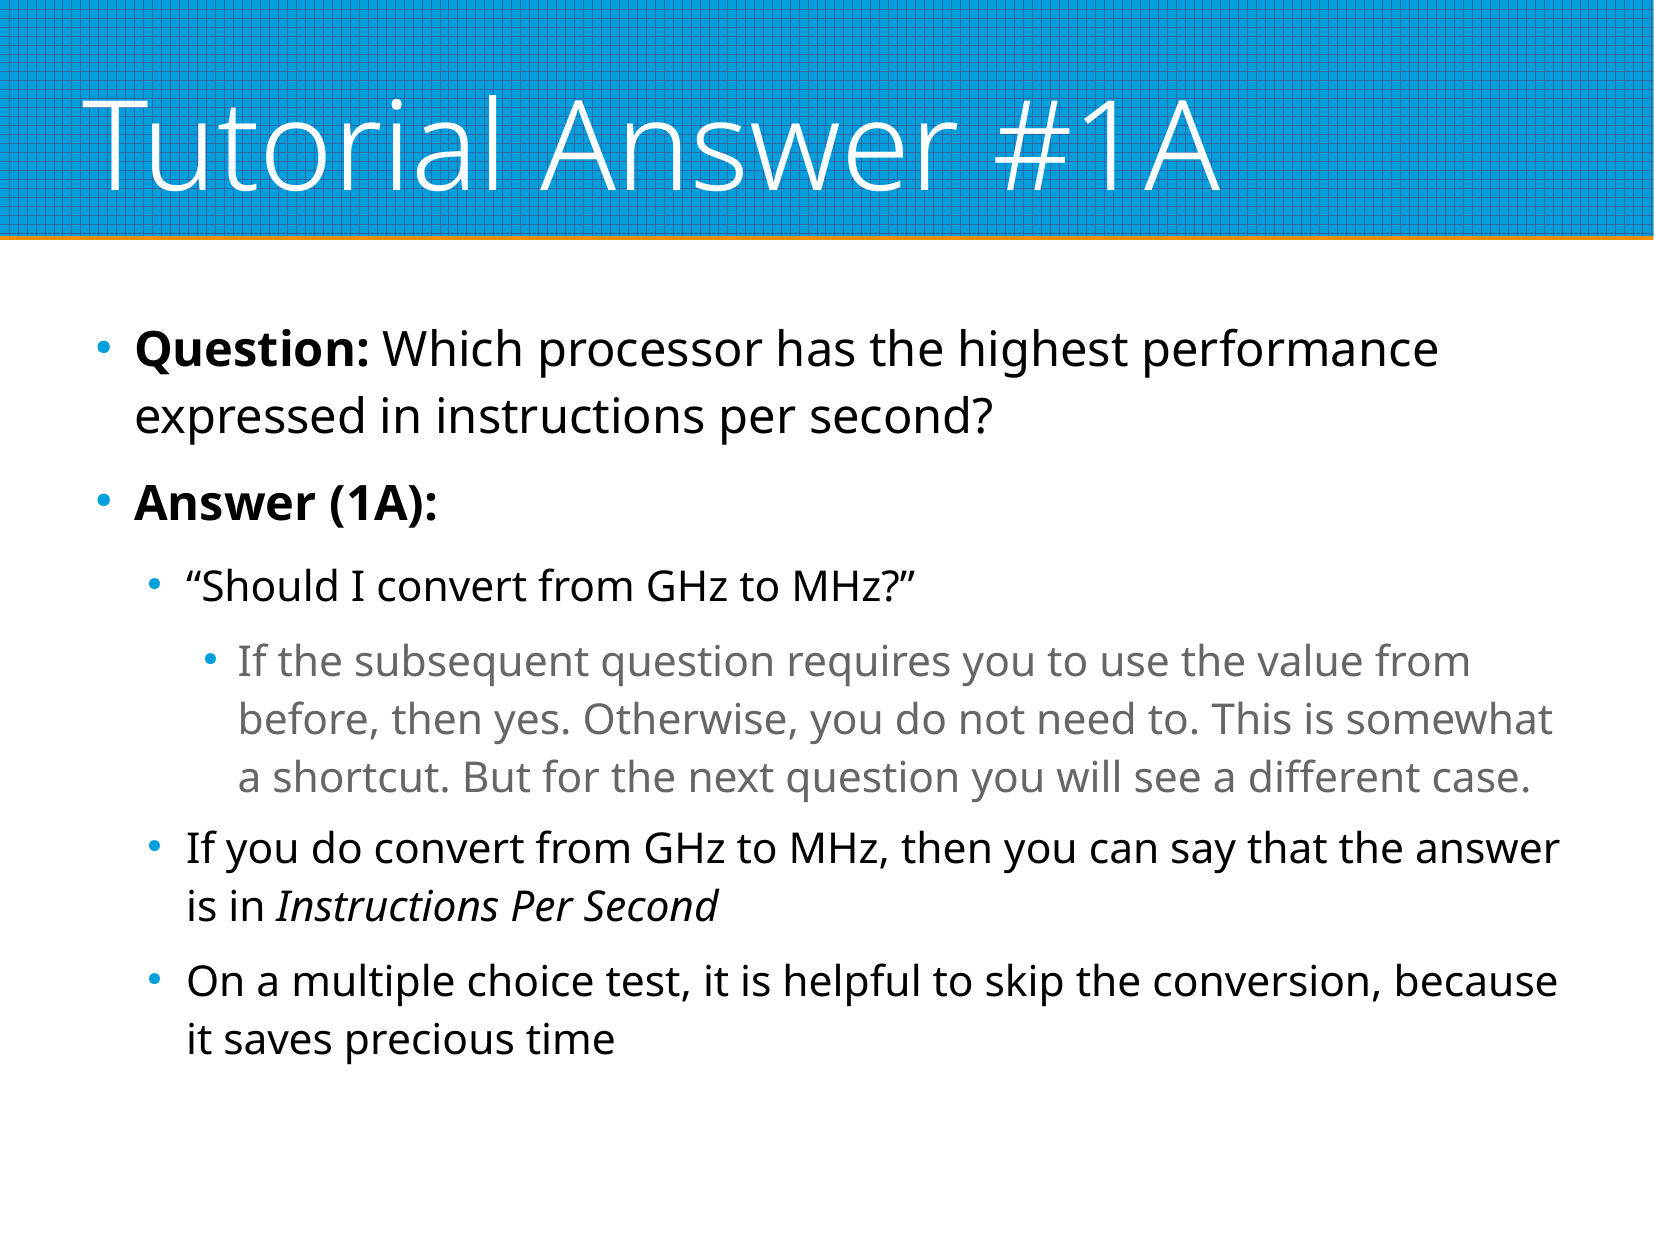

# Tutorial Answer #1A
Question: Which processor has the highest performance expressed in instructions per second?
Answer (1A):
“Should I convert from GHz to MHz?”
If the subsequent question requires you to use the value from before, then yes. Otherwise, you do not need to. This is somewhat a shortcut. But for the next question you will see a different case.
If you do convert from GHz to MHz, then you can say that the answer is in Instructions Per Second
On a multiple choice test, it is helpful to skip the conversion, because it saves precious time